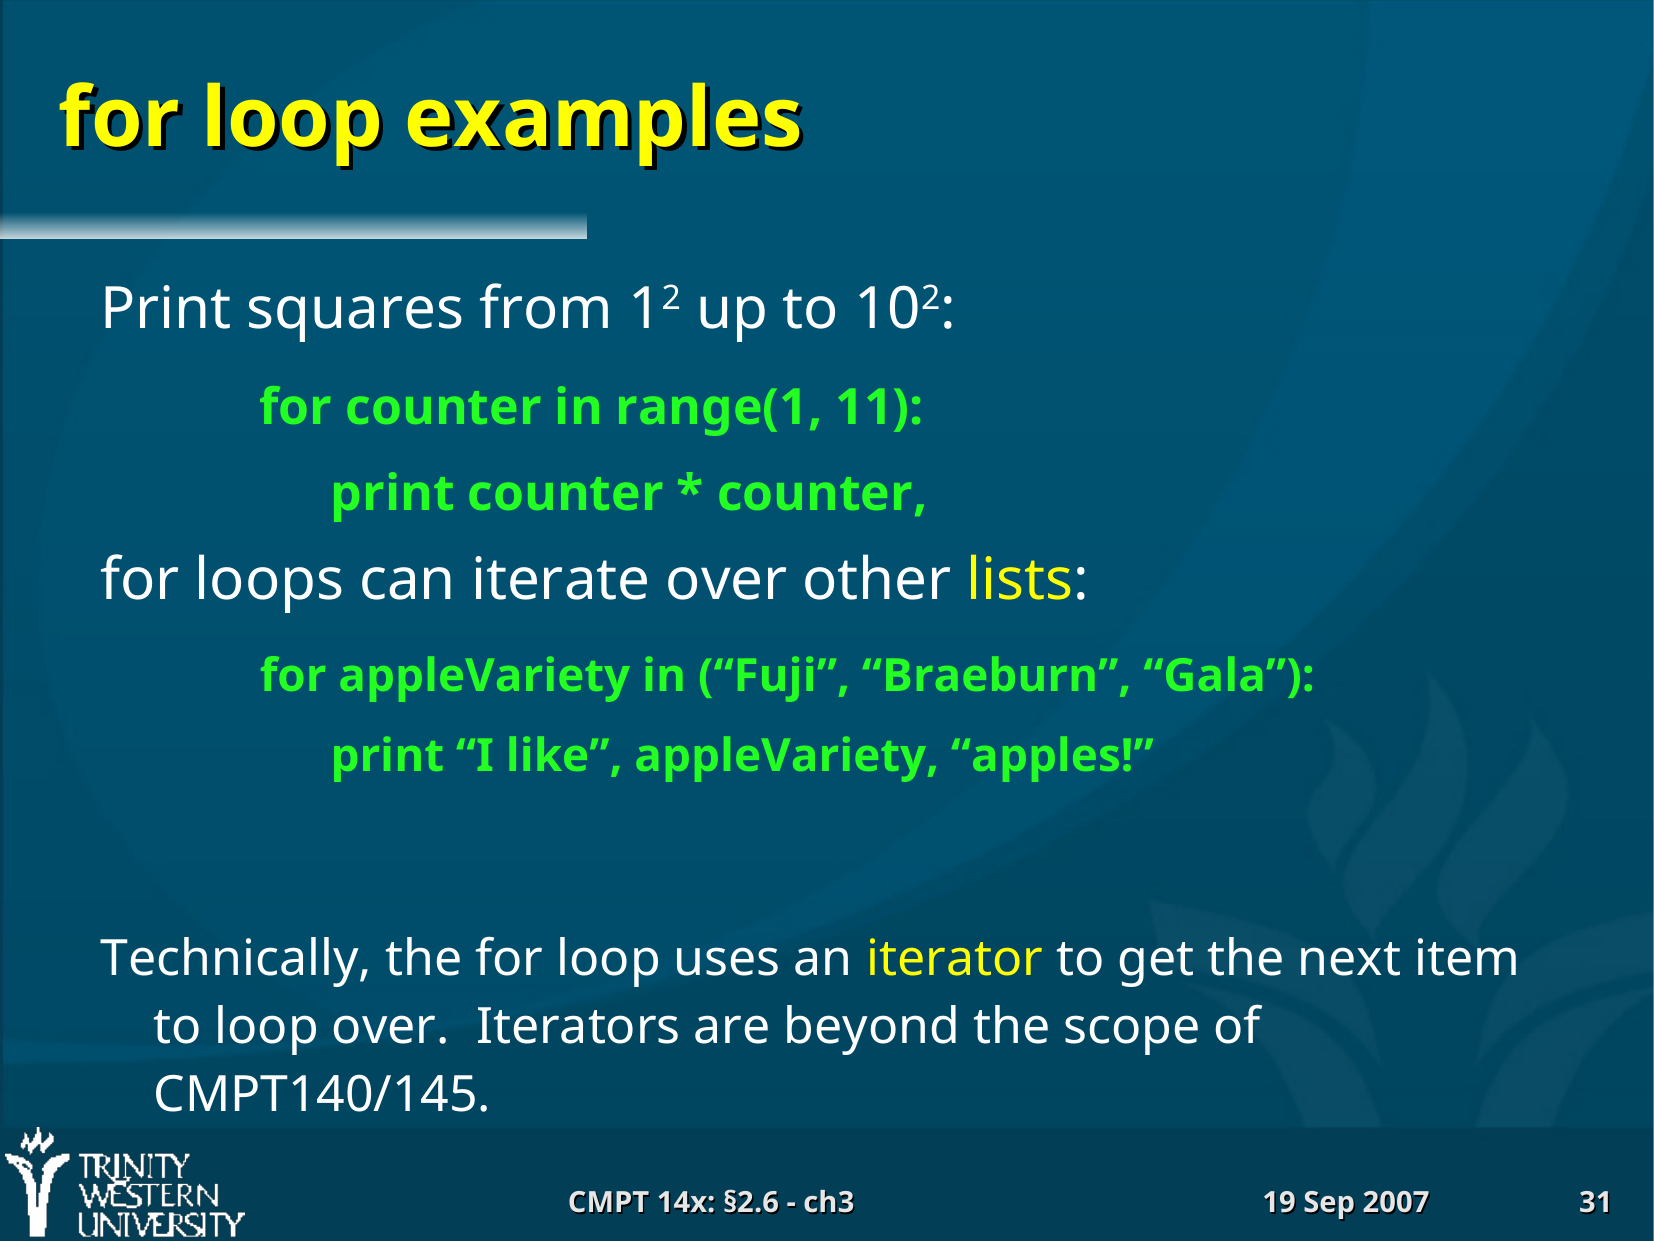

# for loop examples
Print squares from 12 up to 102:
for counter in range(1, 11):
print counter * counter,
for loops can iterate over other lists:
for appleVariety in (“Fuji”, “Braeburn”, “Gala”):
print “I like”, appleVariety, “apples!”
Technically, the for loop uses an iterator to get the next item to loop over. Iterators are beyond the scope of CMPT140/145.
CMPT 14x: §2.6 - ch3
19 Sep 2007
31